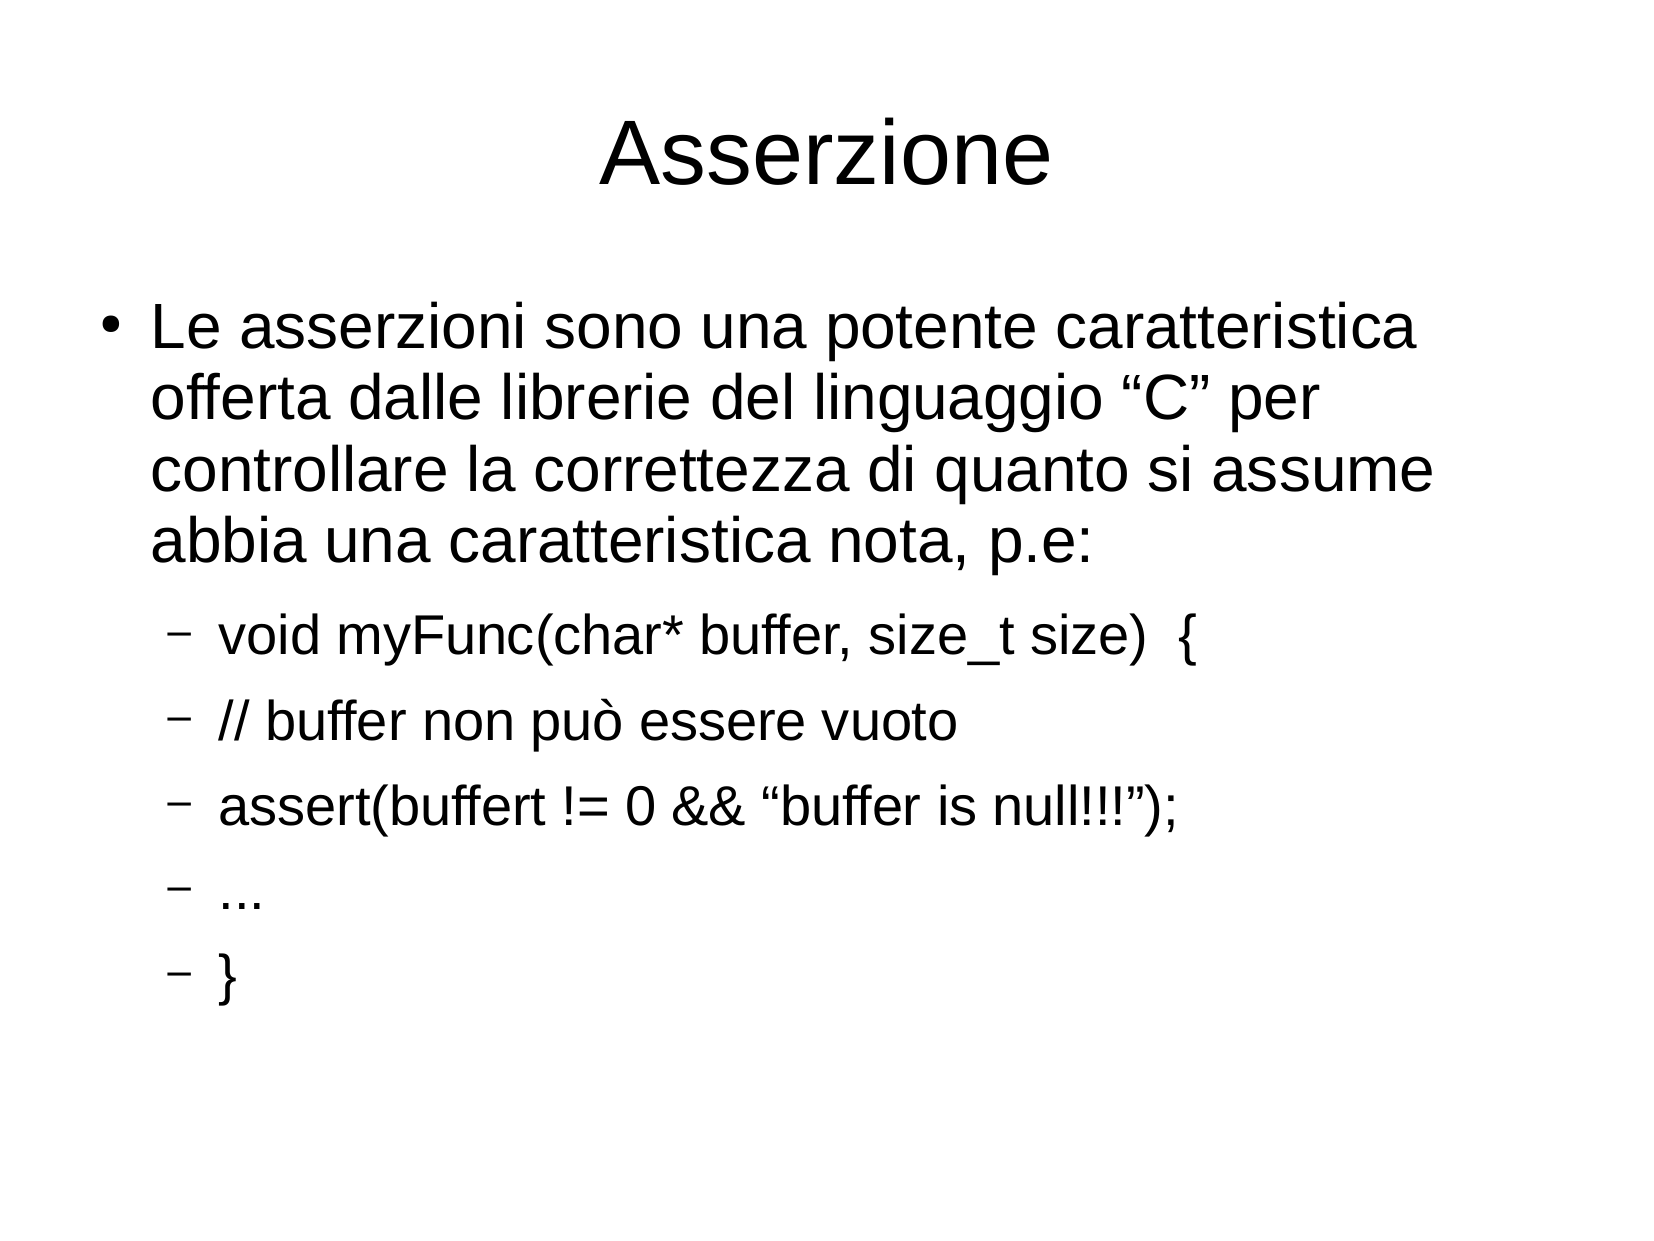

# Asserzione
Le asserzioni sono una potente caratteristica offerta dalle librerie del linguaggio “C” per controllare la correttezza di quanto si assume abbia una caratteristica nota, p.e:
void myFunc(char* buffer, size_t size) {
// buffer non può essere vuoto
assert(buffert != 0 && “buffer is null!!!”);
...
}